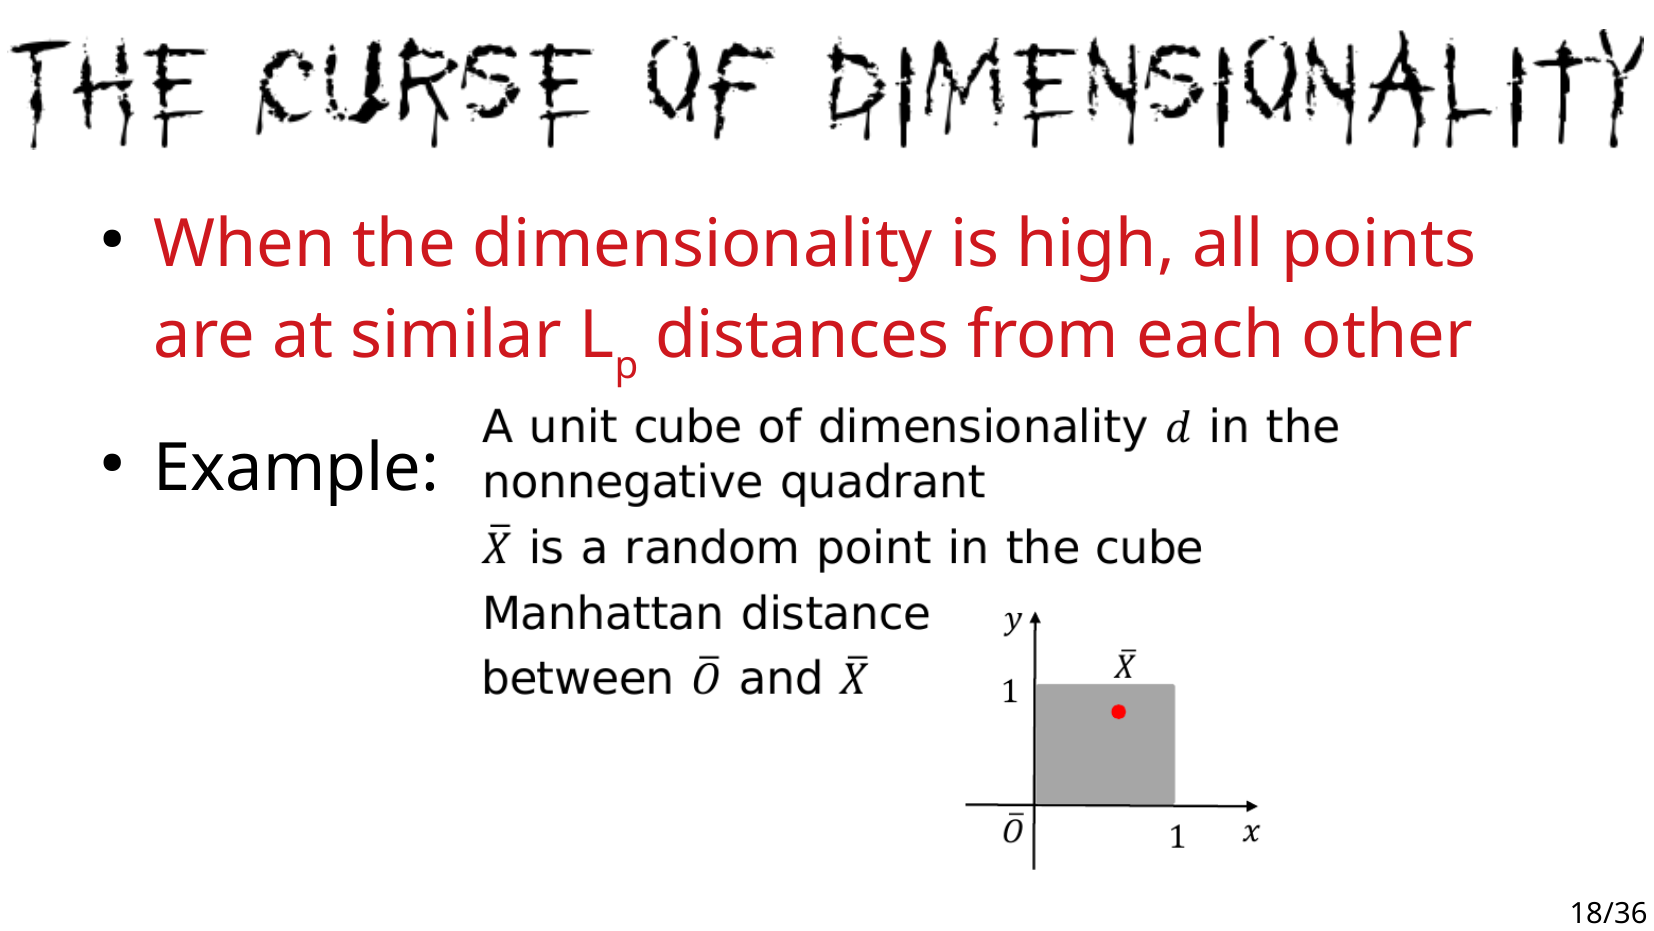

# When the dimensionality is high, all points are at similar Lp distances from each other
Example:
18